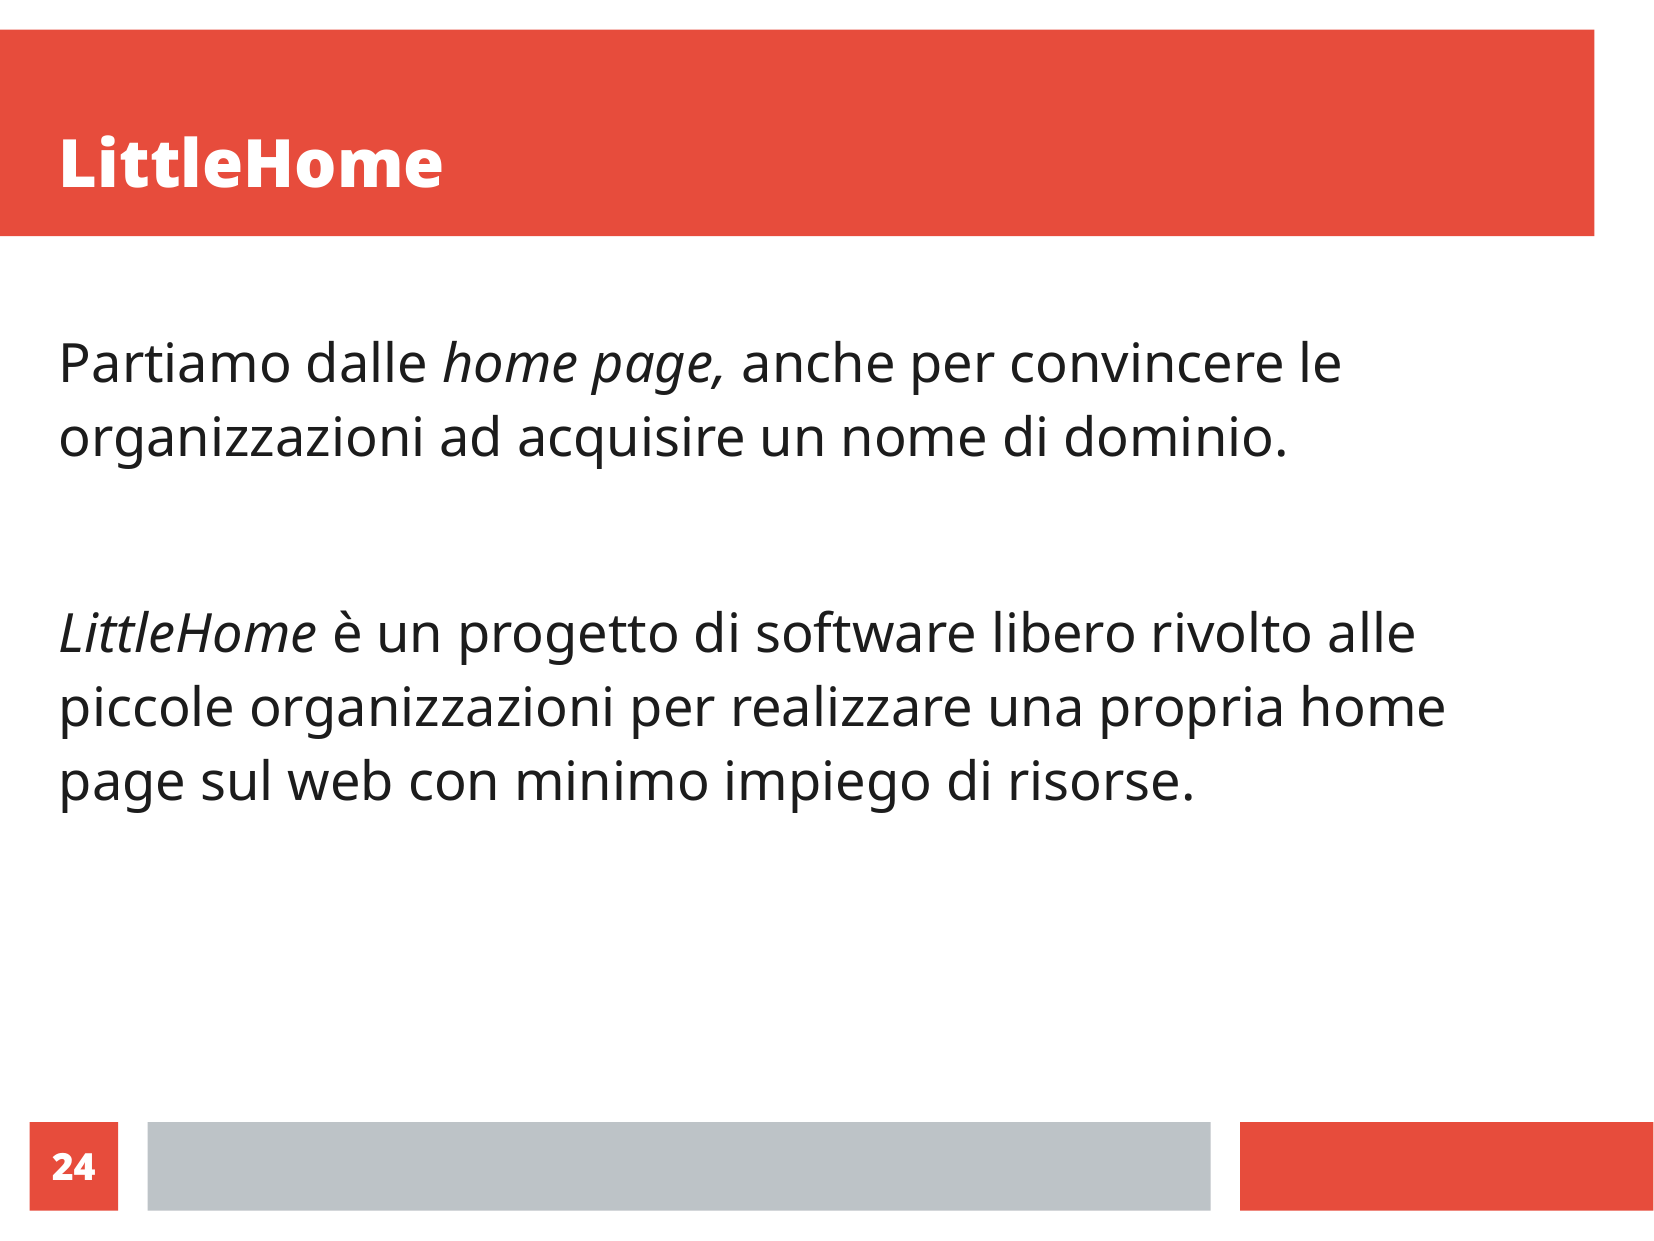

# LittleHome
Partiamo dalle home page, anche per convincere le organizzazioni ad acquisire un nome di dominio.
LittleHome è un progetto di software libero rivolto alle piccole organizzazioni per realizzare una propria home page sul web con minimo impiego di risorse.
24